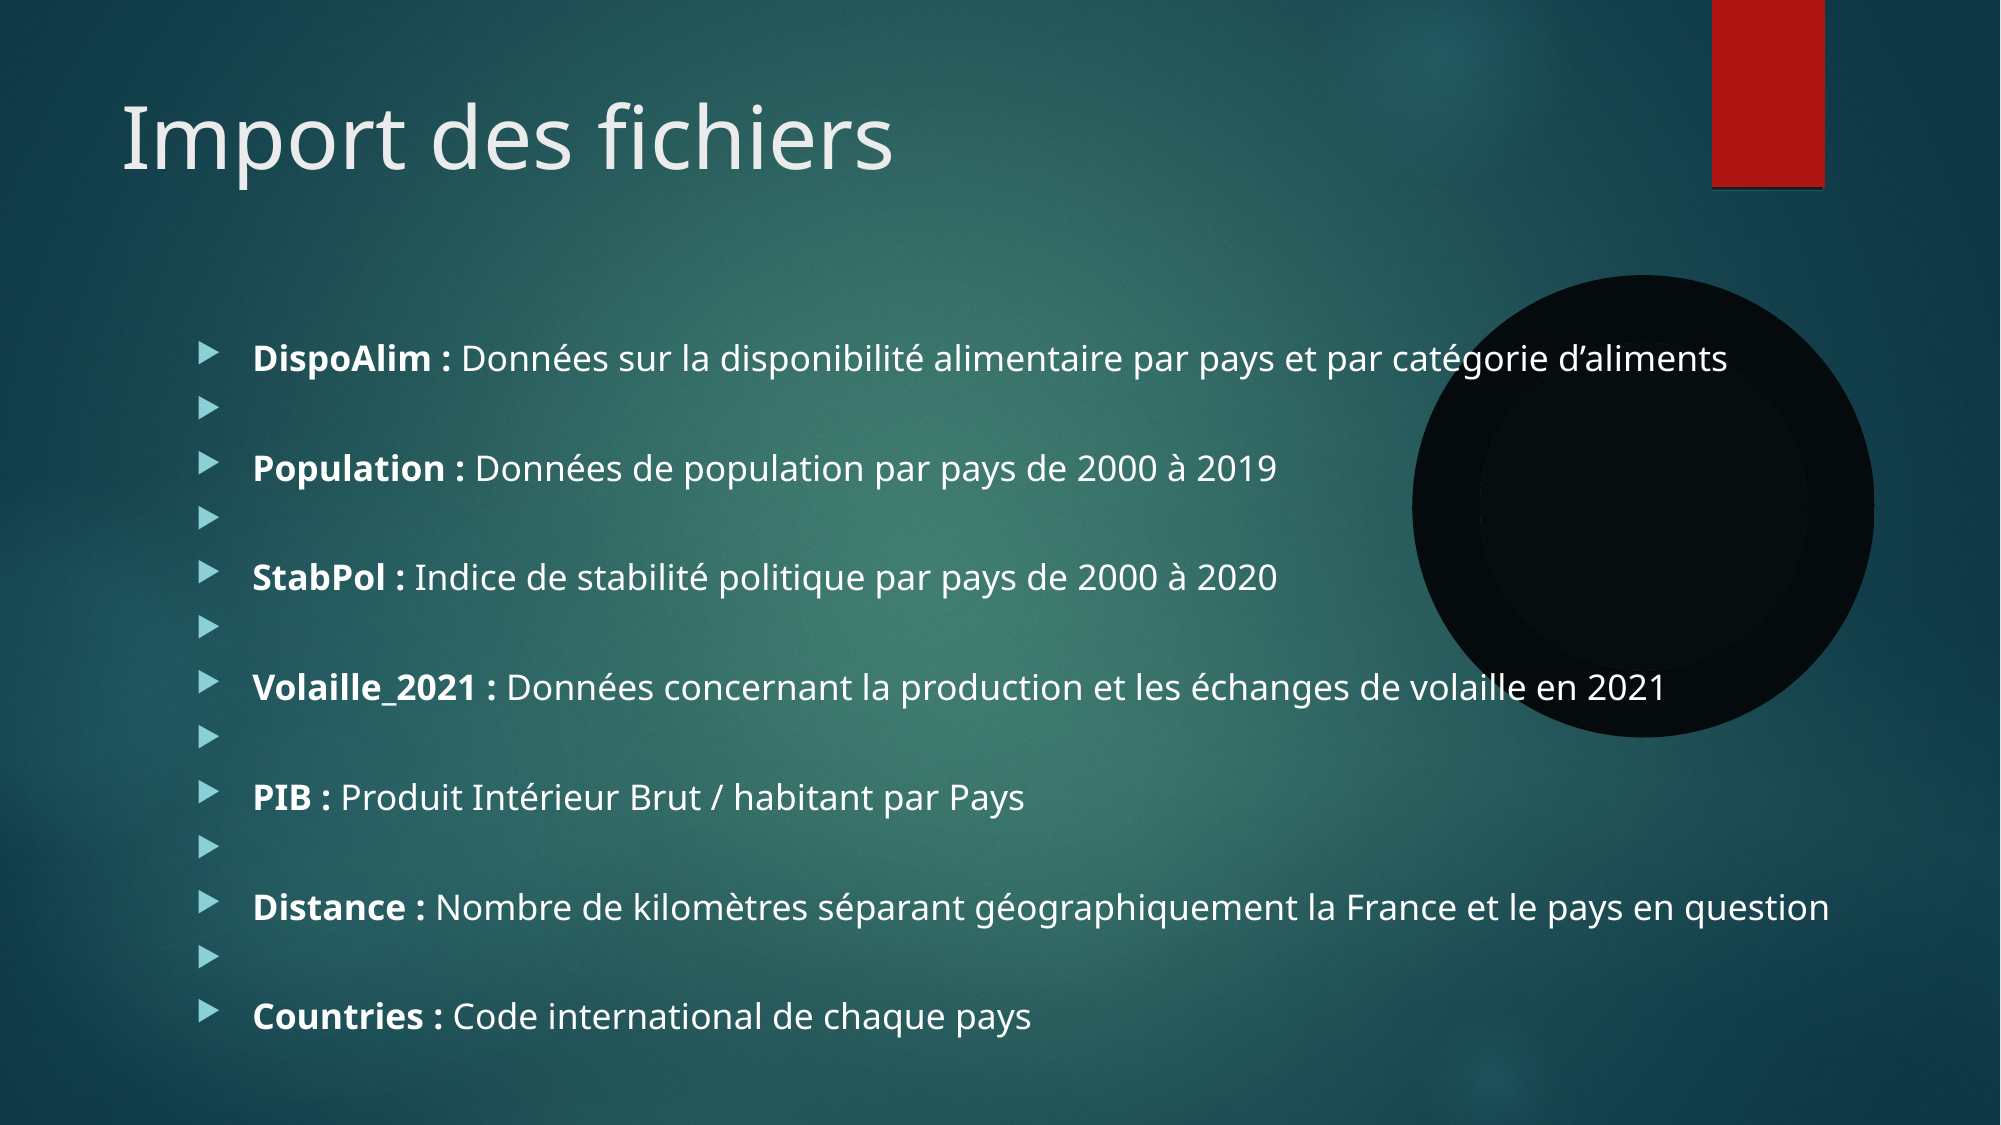

# Import des fichiers
DispoAlim : Données sur la disponibilité alimentaire par pays et par catégorie d’aliments
Population : Données de population par pays de 2000 à 2019
StabPol : Indice de stabilité politique par pays de 2000 à 2020
Volaille_2021 : Données concernant la production et les échanges de volaille en 2021
PIB : Produit Intérieur Brut / habitant par Pays
Distance : Nombre de kilomètres séparant géographiquement la France et le pays en question
Countries : Code international de chaque pays